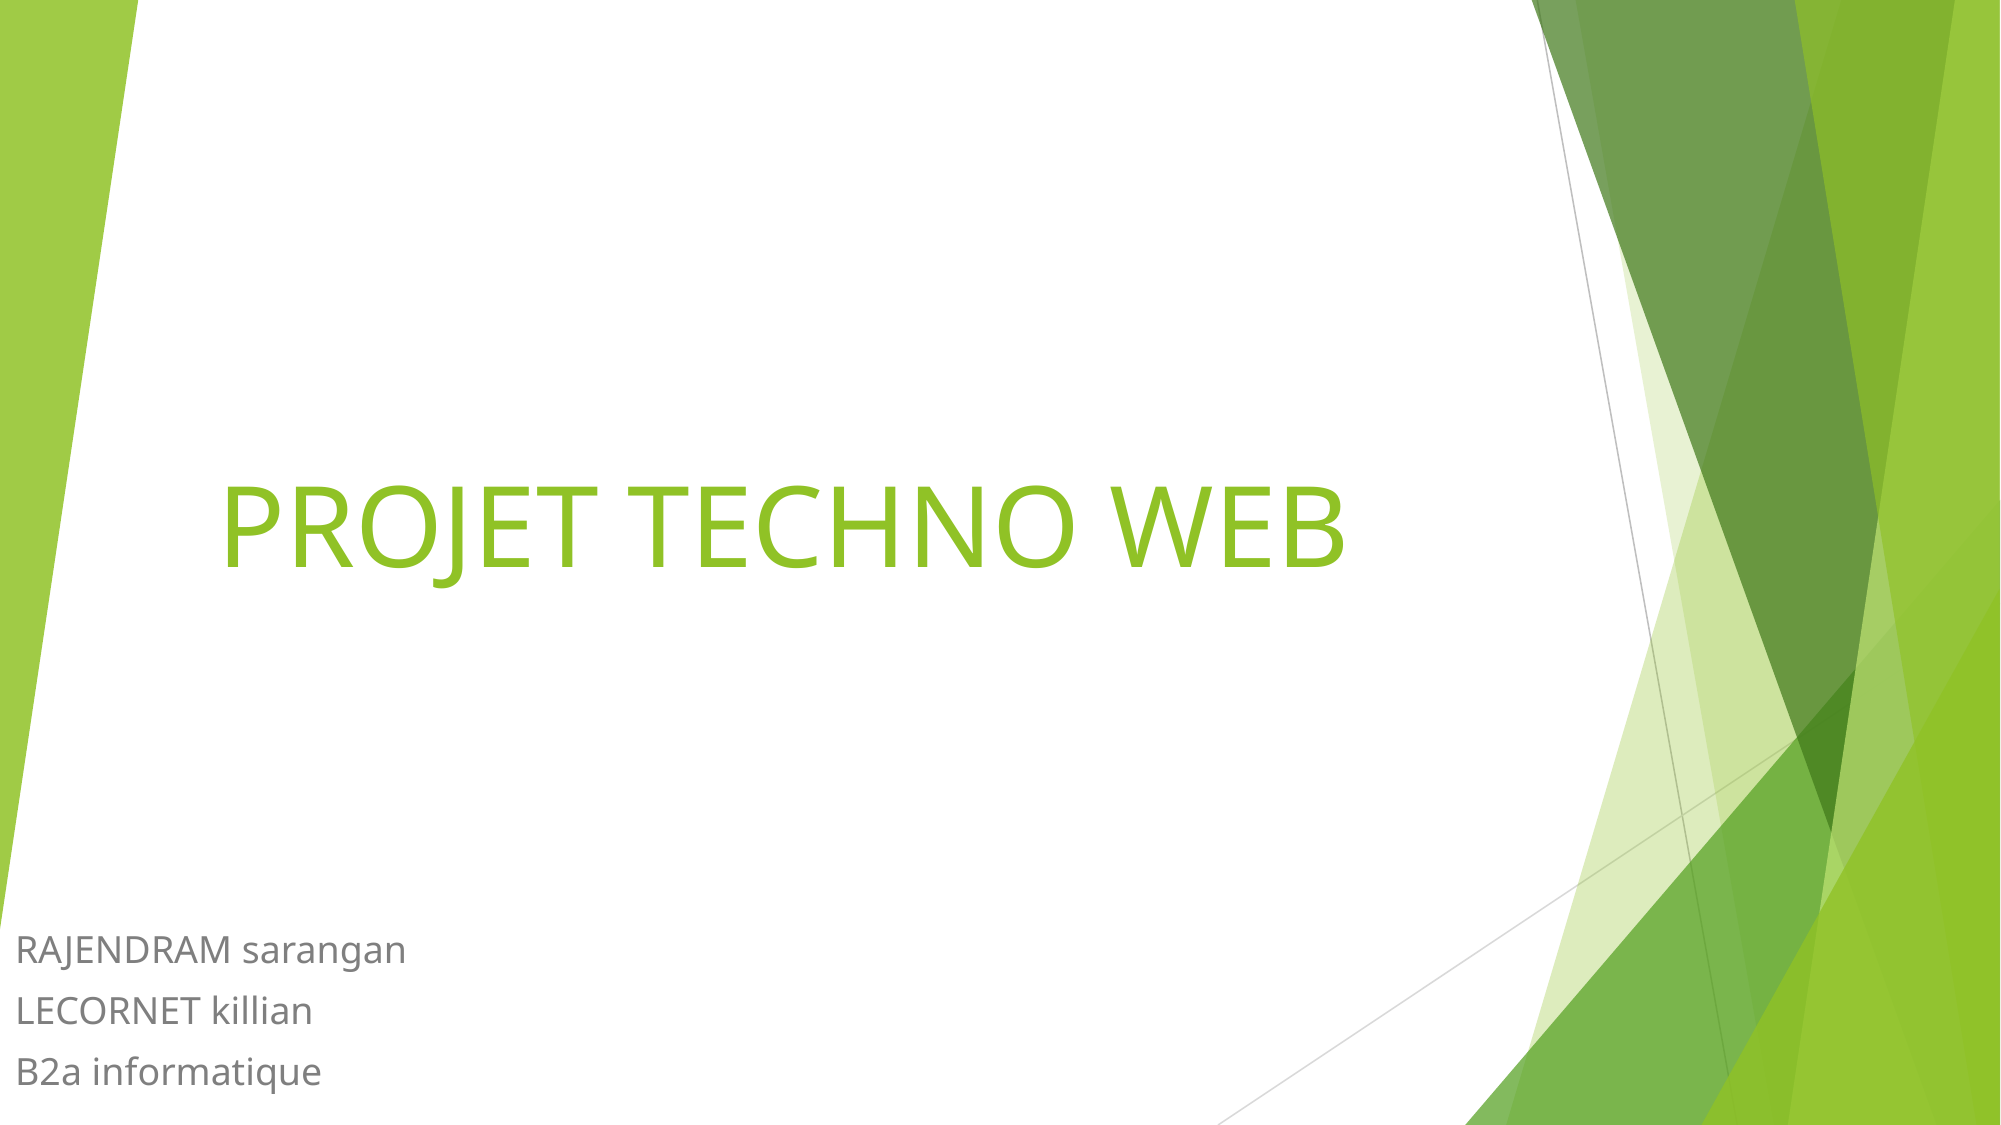

# PROJET TECHNO WEB
RAJENDRAM sarangan
LECORNET killian
B2a informatique